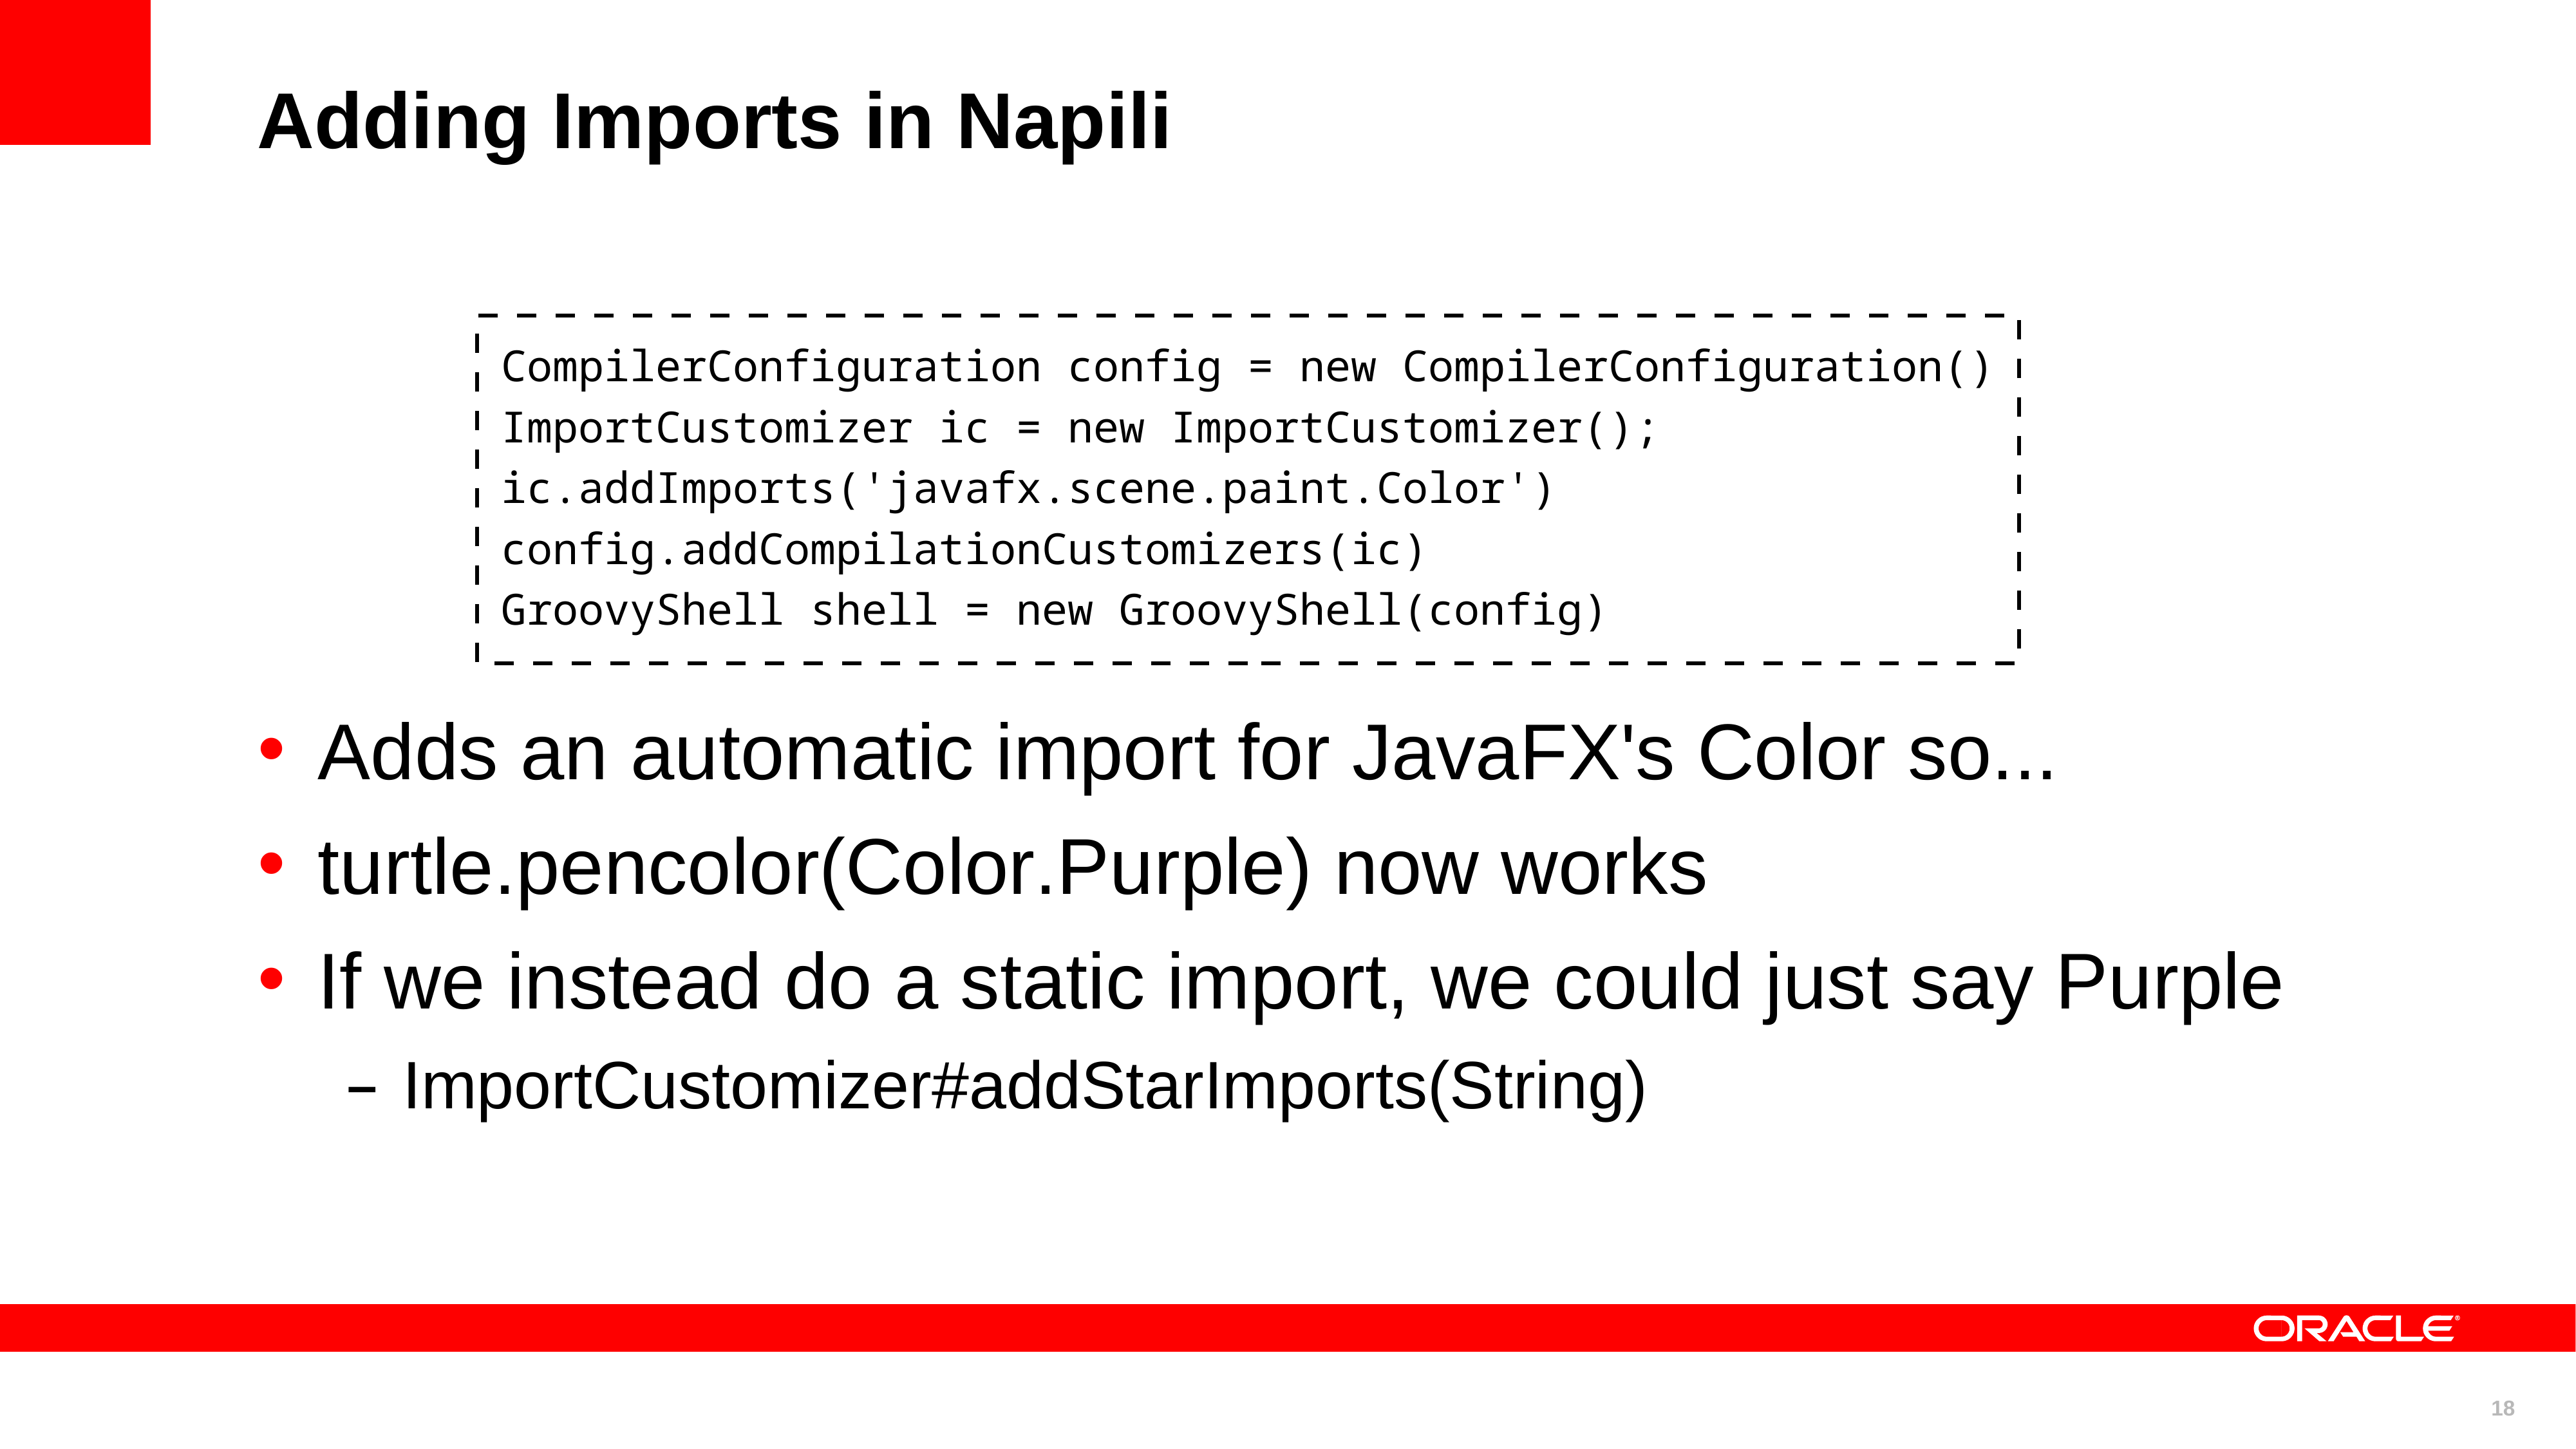

# Adding Imports in Napili
CompilerConfiguration config = new CompilerConfiguration()
ImportCustomizer ic = new ImportCustomizer();
ic.addImports('javafx.scene.paint.Color')
config.addCompilationCustomizers(ic)
GroovyShell shell = new GroovyShell(config)
Adds an automatic import for JavaFX's Color so...
turtle.pencolor(Color.Purple) now works
If we instead do a static import, we could just say Purple
ImportCustomizer#addStarImports(String)